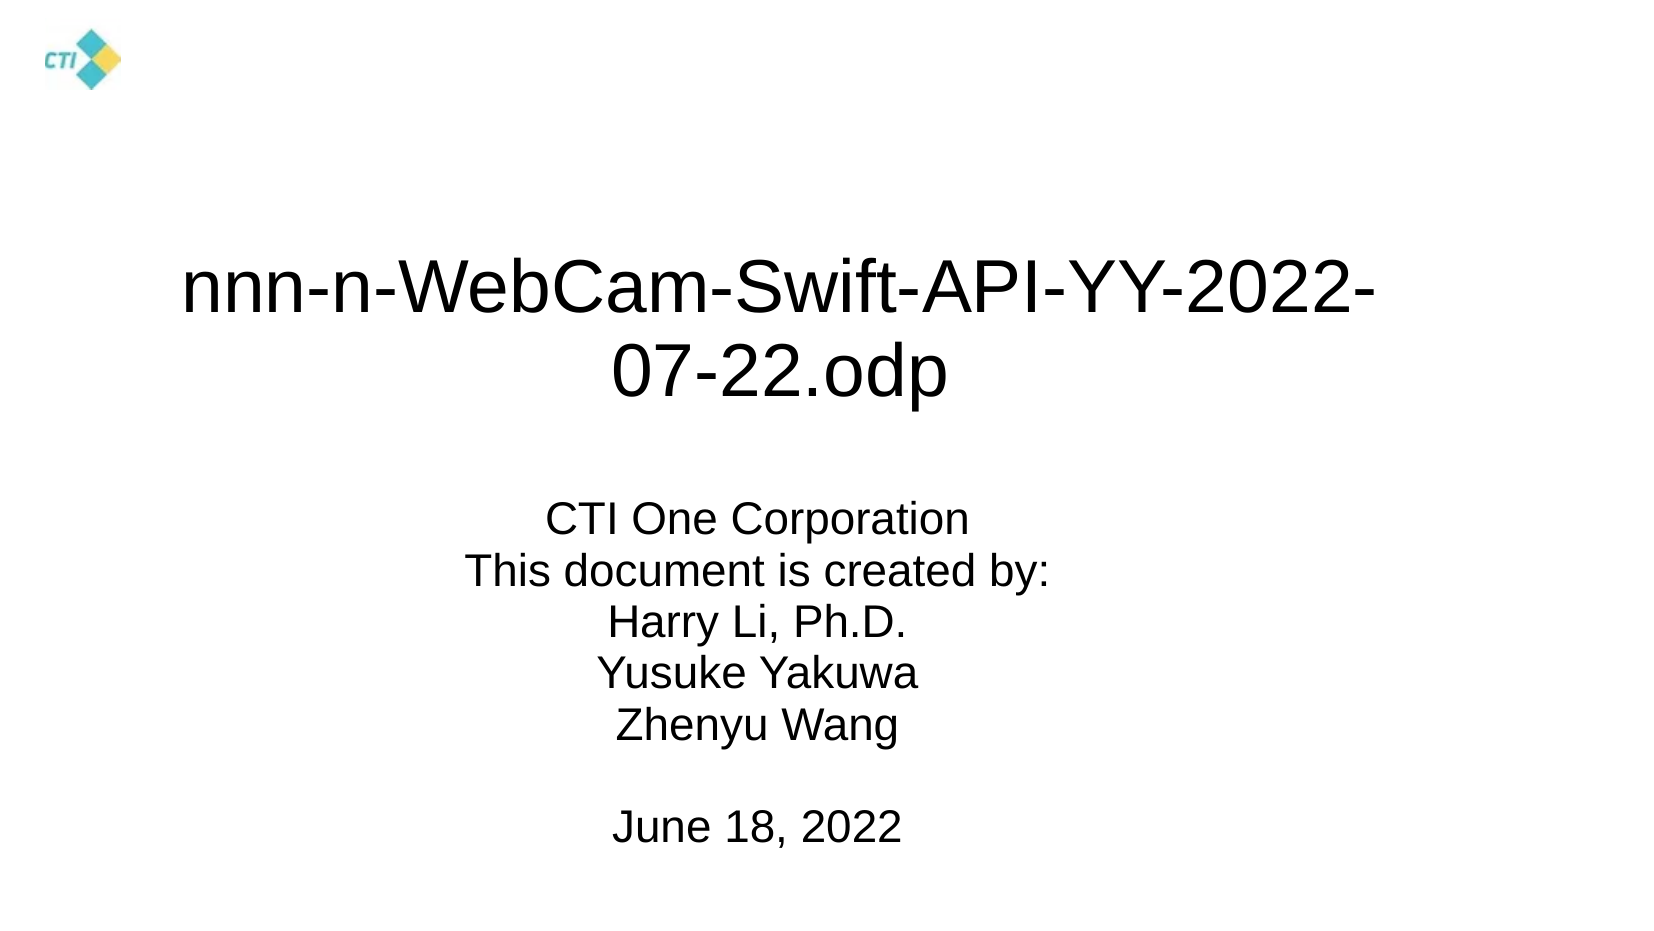

nnn-n-WebCam-Swift-API-YY-2022-07-22.odp
CTI One Corporation
This document is created by: Harry Li, Ph.D.
Yusuke Yakuwa
Zhenyu Wang
June 18, 2022